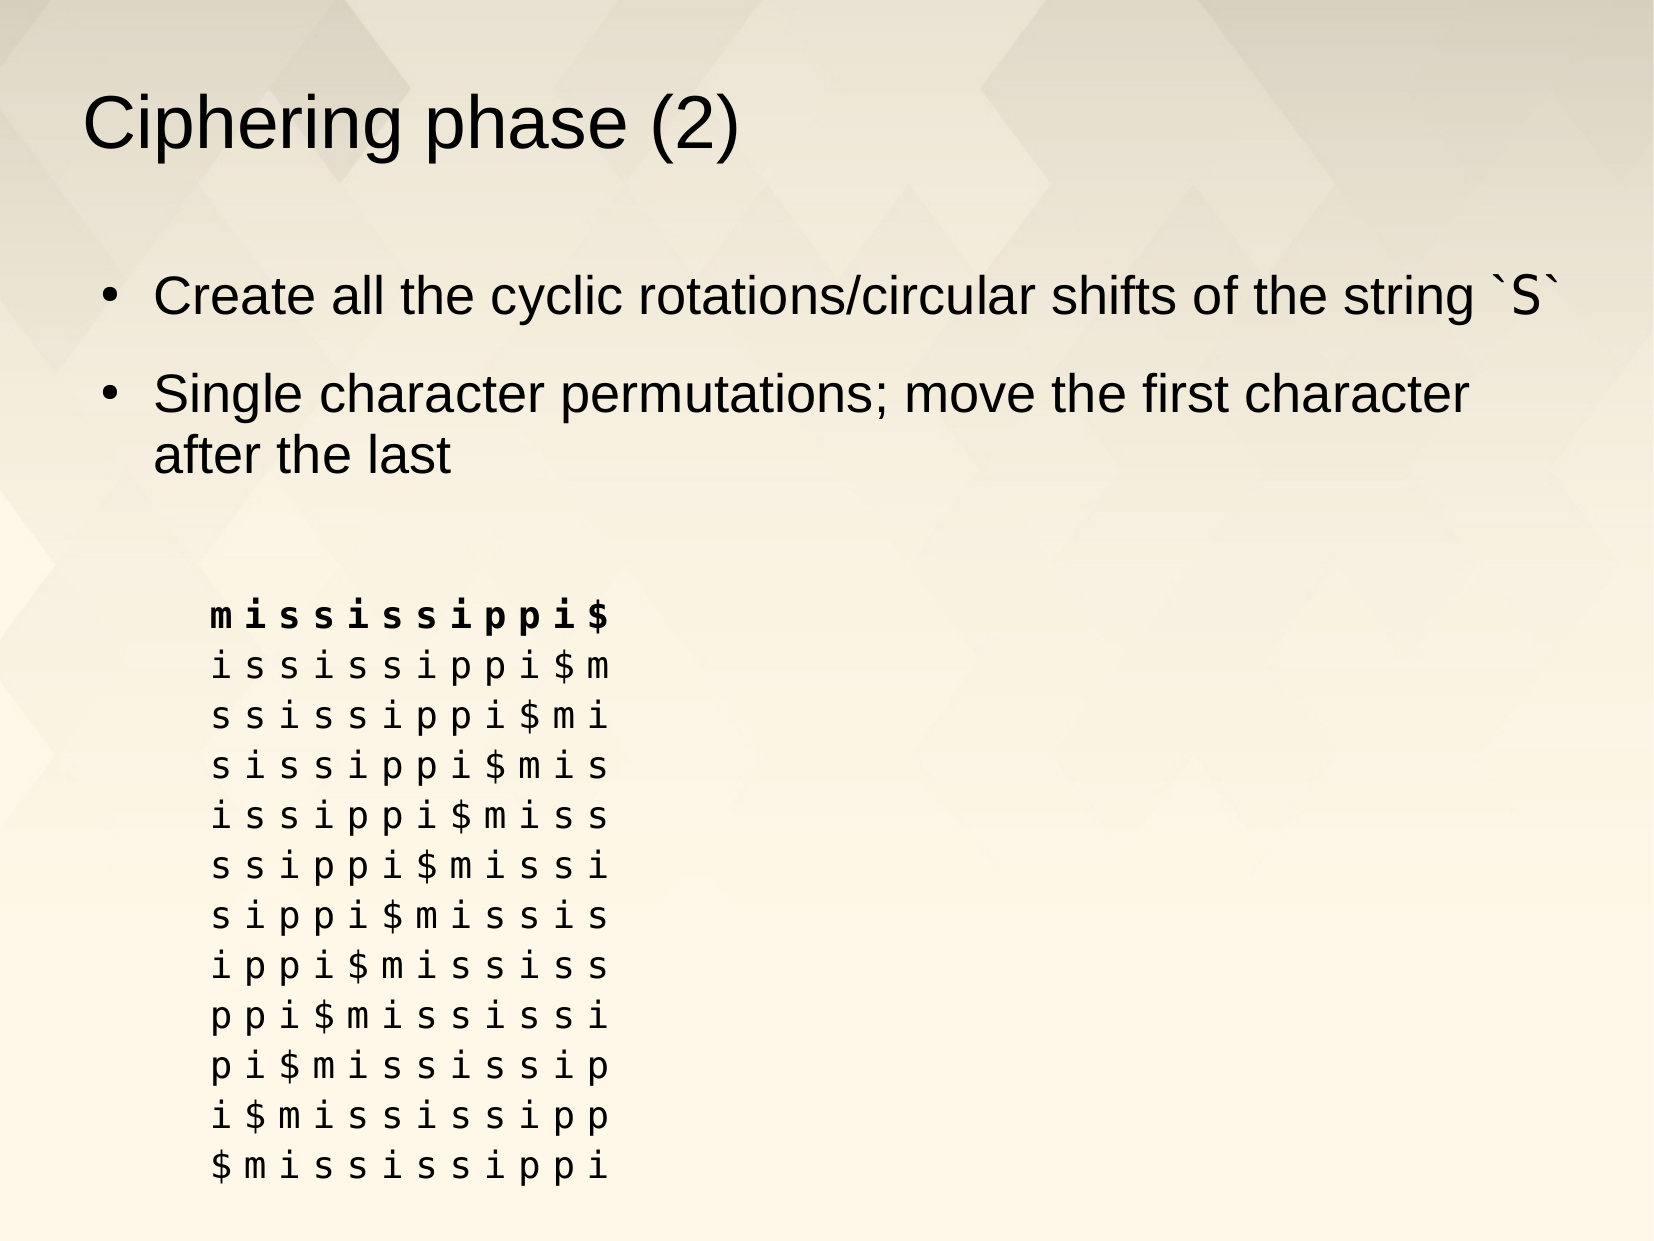

# Ciphering phase (2)
Create all the cyclic rotations/circular shifts of the string `S`
Single character permutations; move the first character after the last
mississippi$
ississippi$m
ssissippi$mi
sissippi$mis
issippi$miss
ssippi$missi
sippi$missis
ippi$mississ
ppi$mississi
pi$mississip
i$mississipp
$mississippi